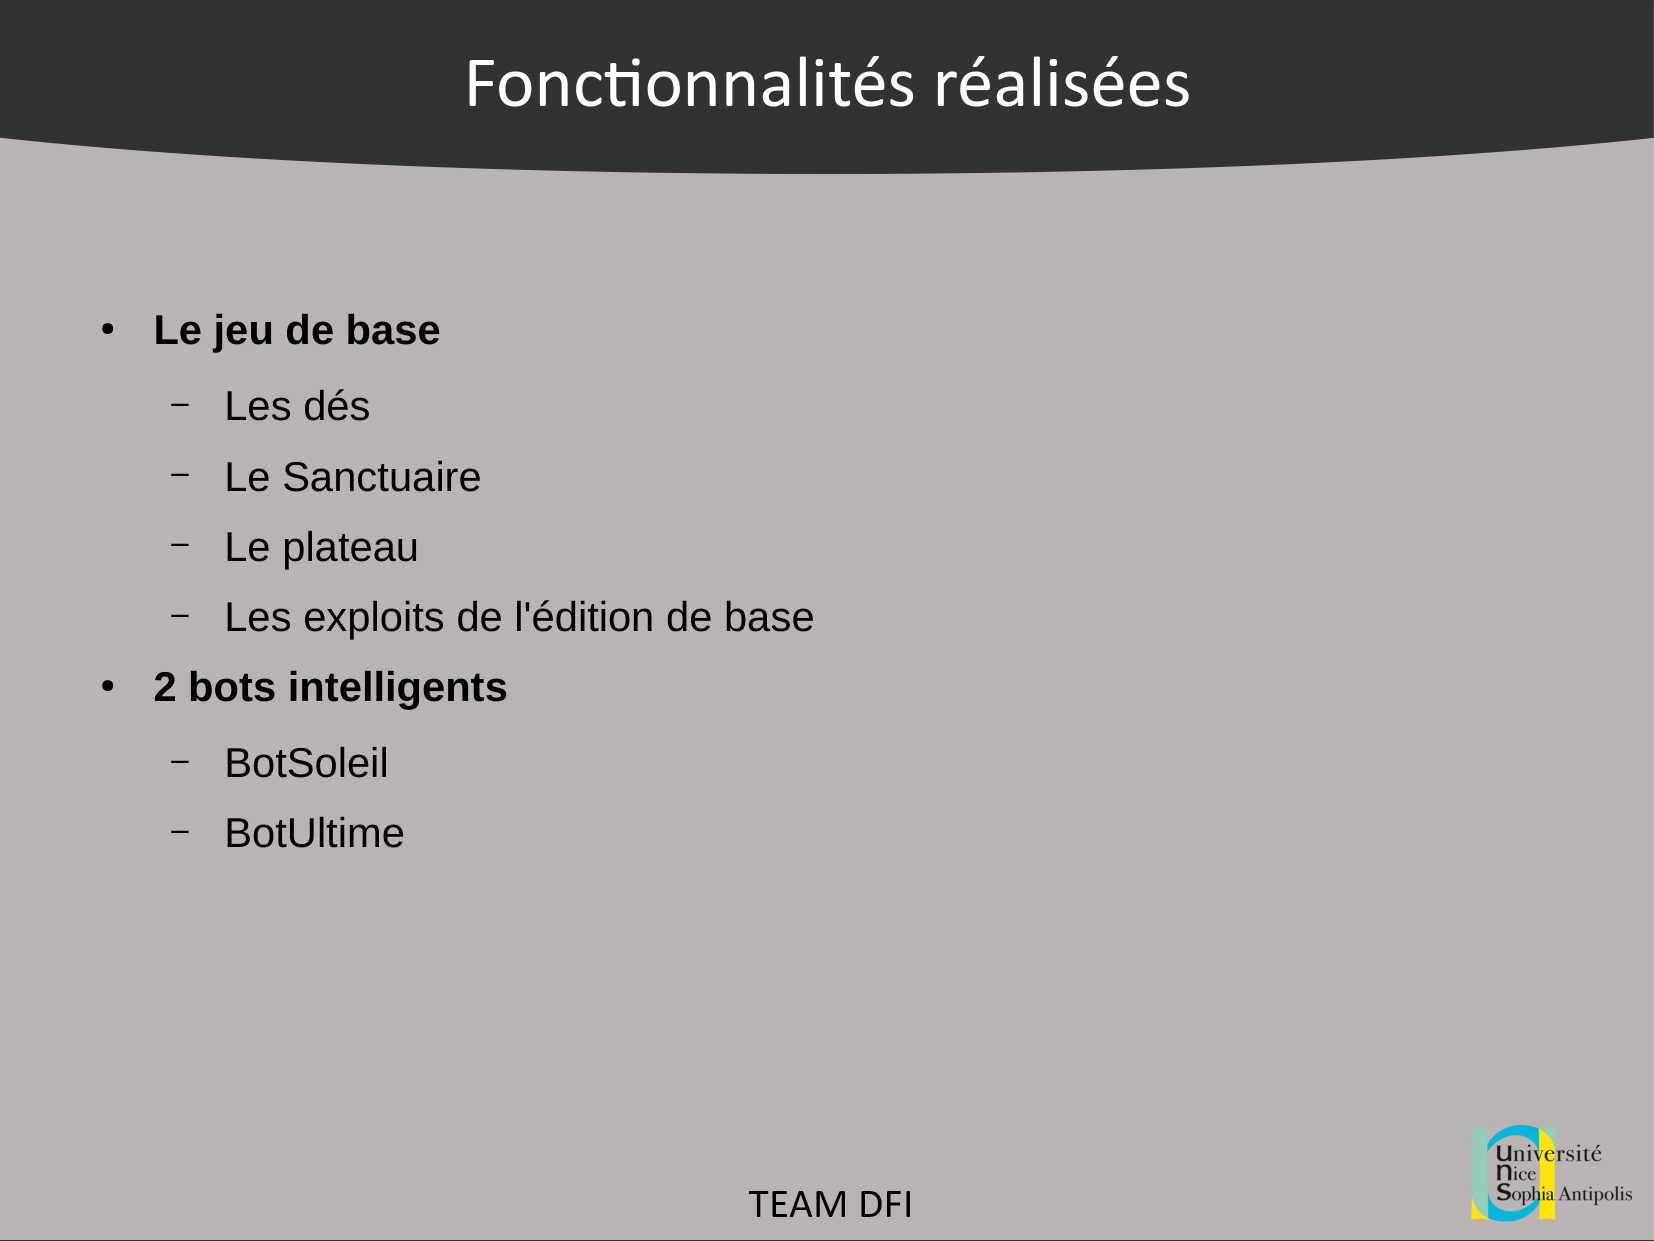

# Le jeu de base
Les dés
Le Sanctuaire
Le plateau
Les exploits de l'édition de base
2 bots intelligents
BotSoleil
BotUltime